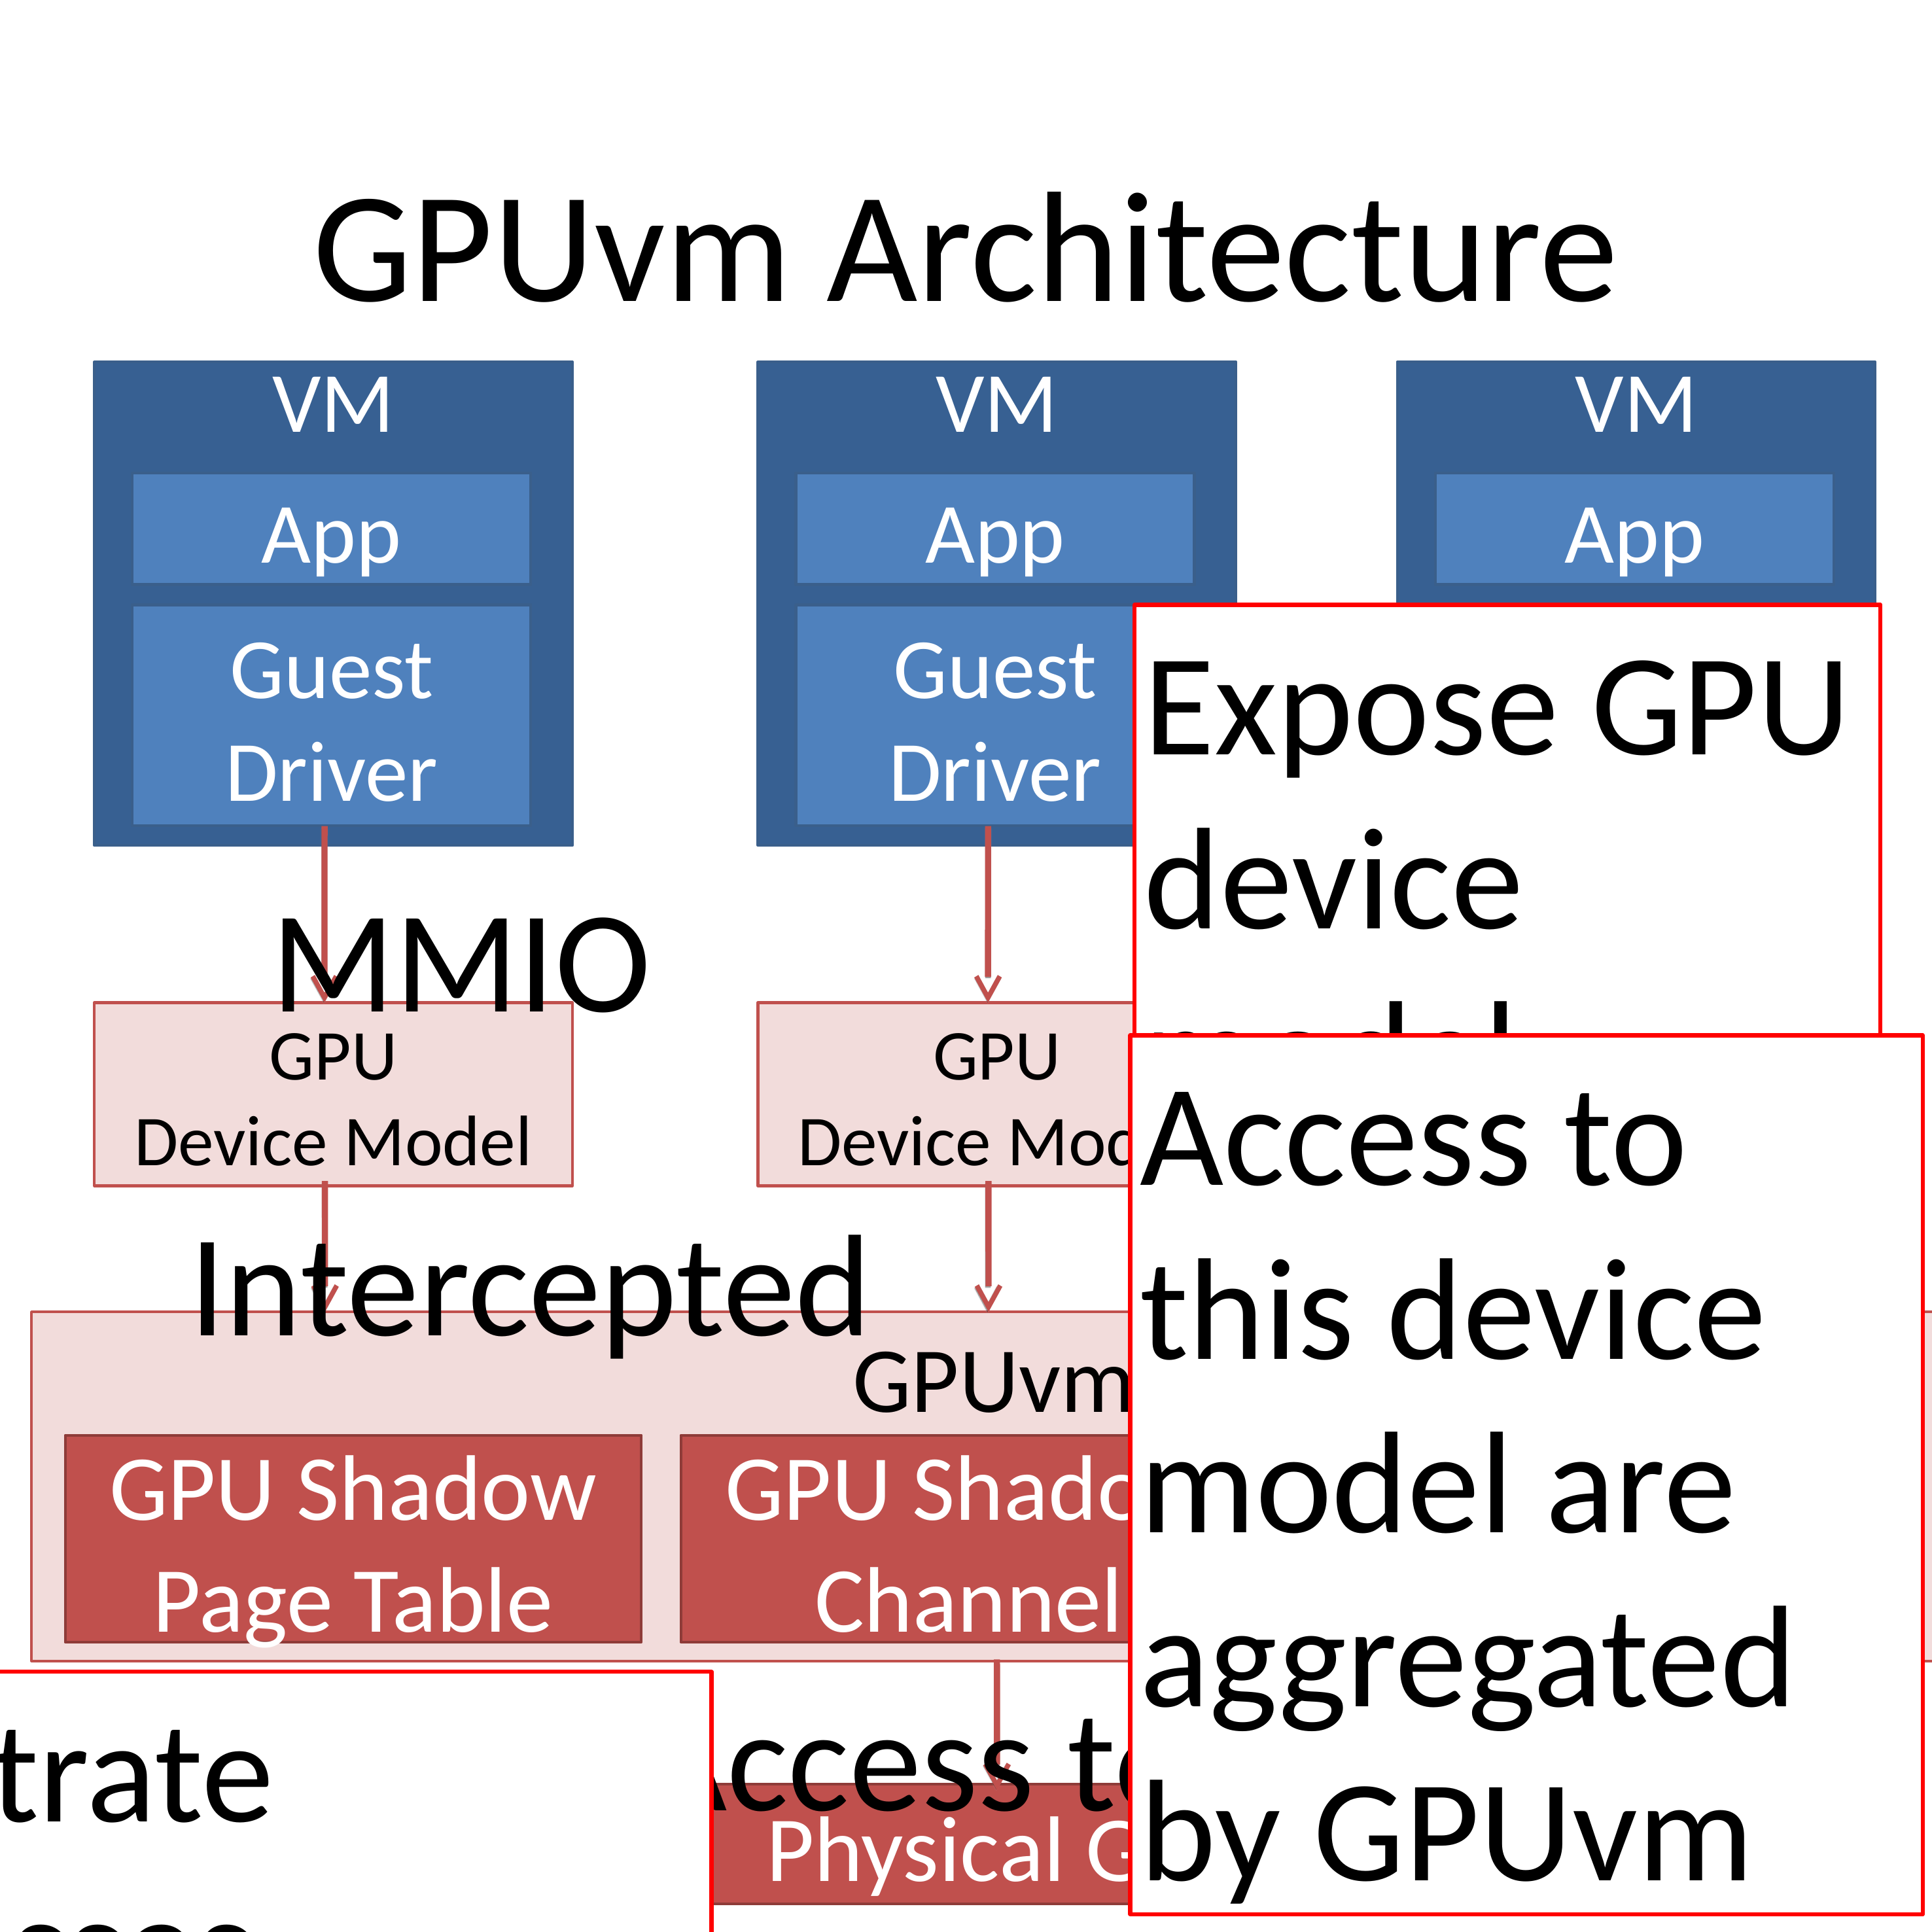

# GPUvm Architecture
VM
App
Guest
Driver
VM
App
Guest
Driver
VM
App
Guest
Driver
Expose GPU device model
Guest driver works for it
MMIO
GPU
Device Model
GPU
Device Model
GPU
Device Model
Access to this device model are aggregated by GPUvm
Intercepted
GPUvm
GPU Shadow
Page Table
GPU Shadow
Channel
GPU Fair-Share
Scheduler
Access to the physical GPU
Arbitrate accesses, maintain each virtual GPU status and submit accesses to the physical GPU
Physical GPU